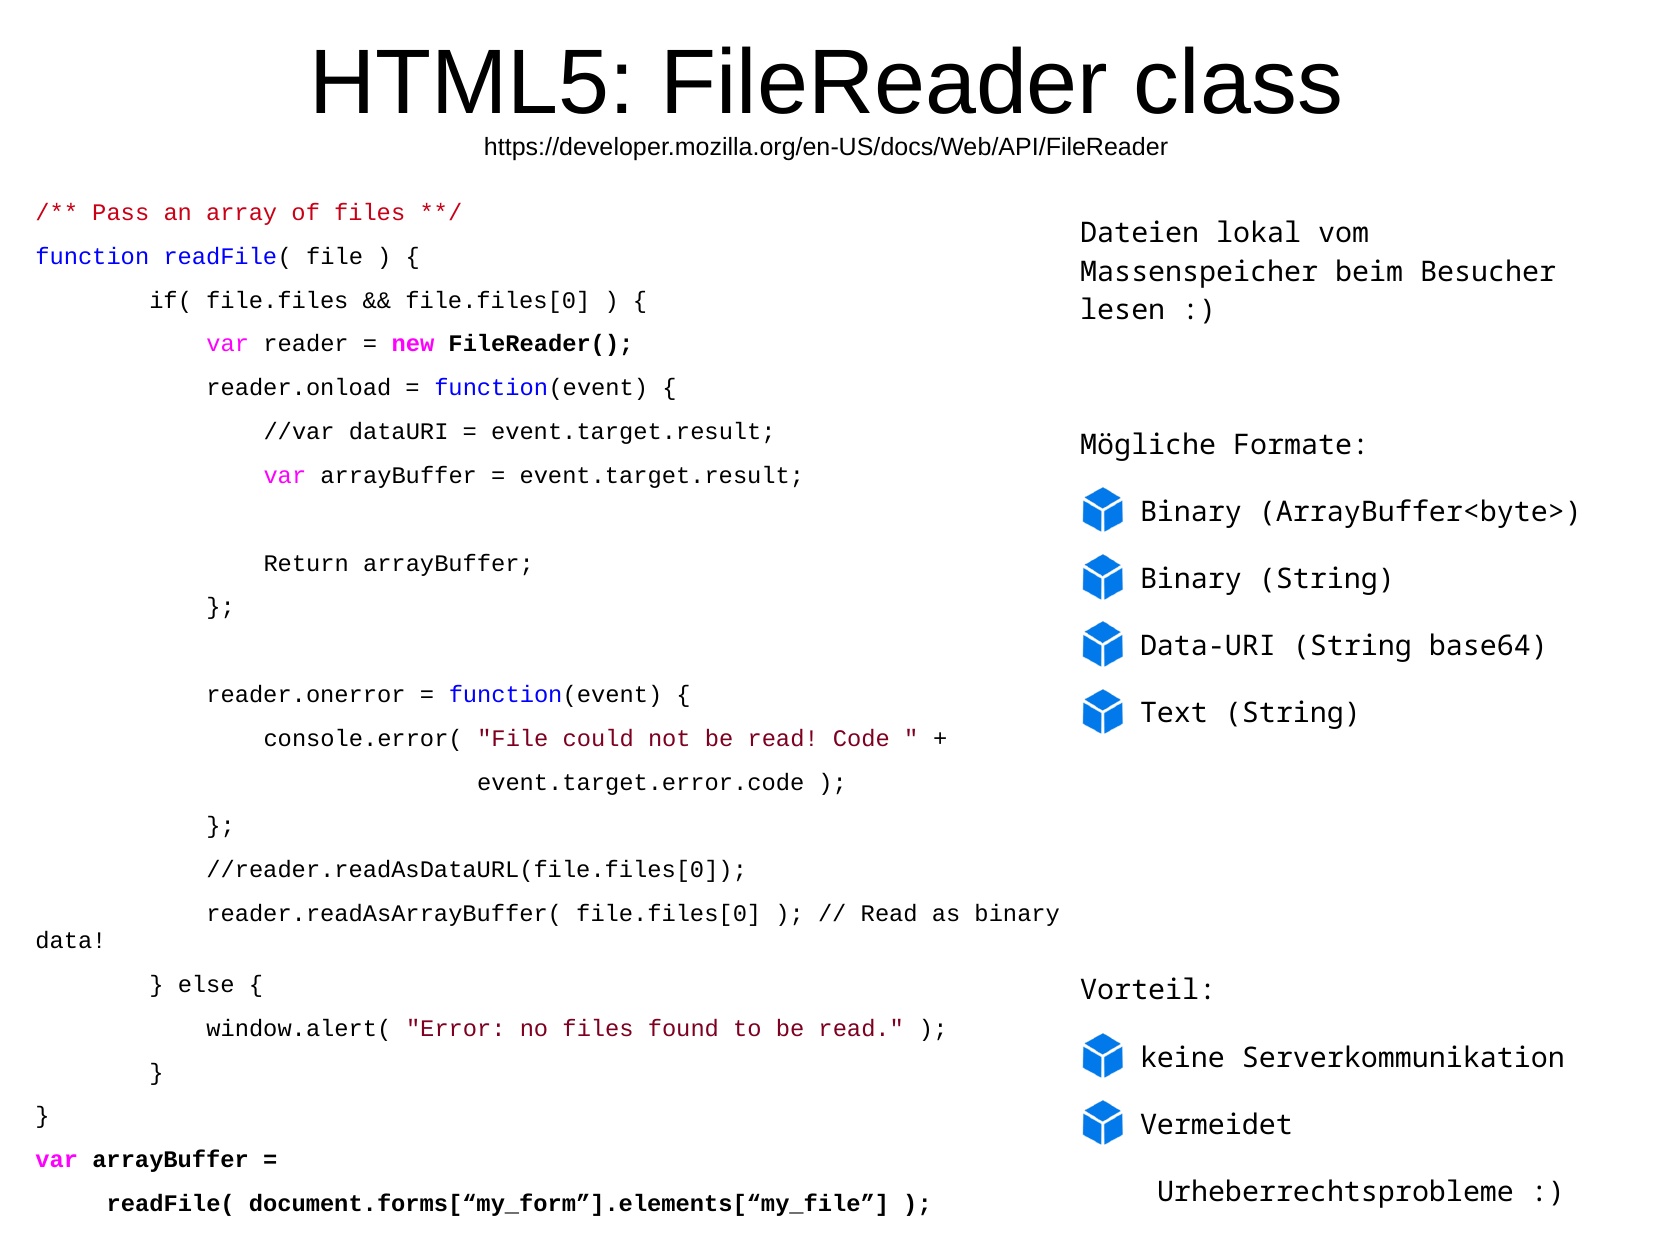

# HTML5: FileReader class https://developer.mozilla.org/en-US/docs/Web/API/FileReader
/** Pass an array of files **/
function readFile( file ) {
 if( file.files && file.files[0] ) {
 var reader = new FileReader();
 reader.onload = function(event) {
 //var dataURI = event.target.result;
 var arrayBuffer = event.target.result;
 Return arrayBuffer;
 };
 reader.onerror = function(event) {
 console.error( "File could not be read! Code " +
 event.target.error.code );
 };
 //reader.readAsDataURL(file.files[0]);
 reader.readAsArrayBuffer( file.files[0] ); // Read as binary data!
 } else {
 window.alert( "Error: no files found to be read." );
 }
}
var arrayBuffer =
 readFile( document.forms[“my_form”].elements[“my_file”] );
Dateien lokal vom Massenspeicher beim Besucher lesen :)
Mögliche Formate:
 Binary (ArrayBuffer<byte>)
 Binary (String)
 Data-URI (String base64)
 Text (String)
Vorteil:
 keine Serverkommunikation
 Vermeidet
 Urheberrechtsprobleme :)